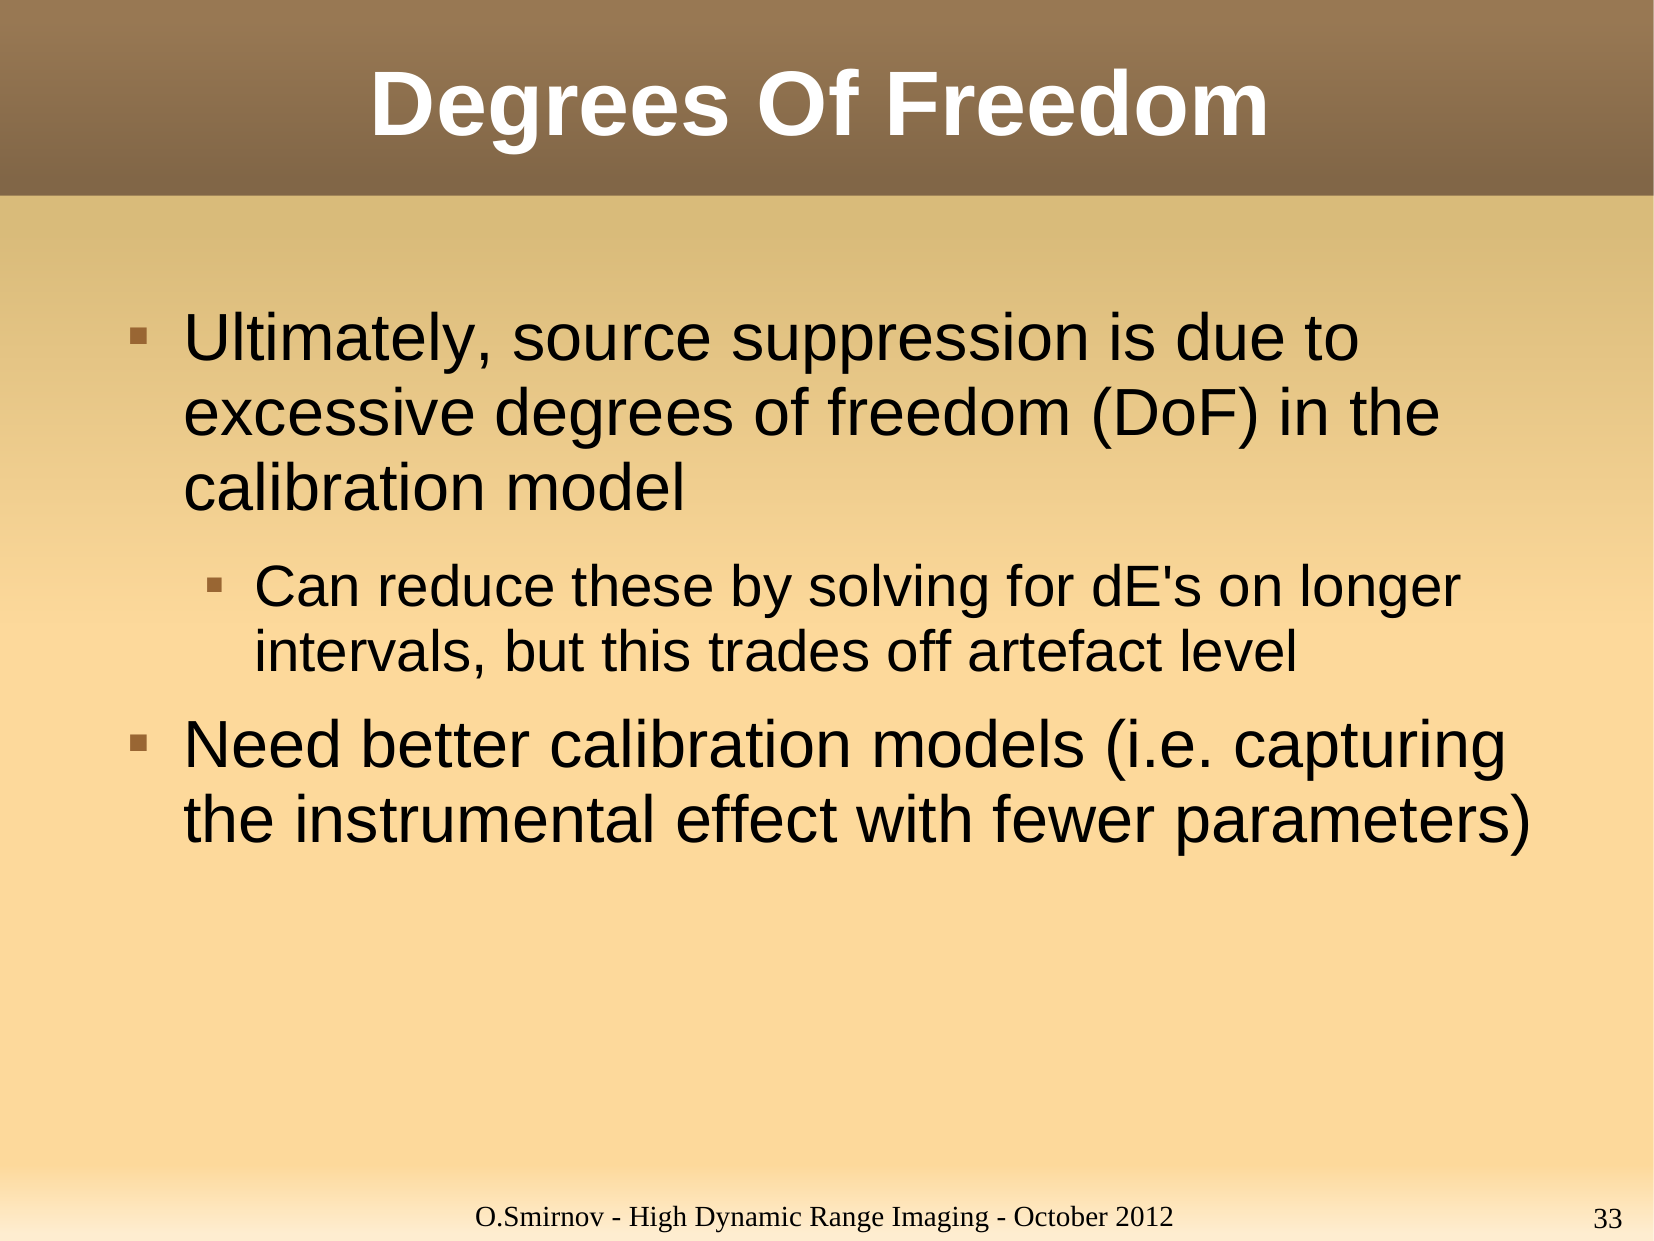

# Degrees Of Freedom
Ultimately, source suppression is due to excessive degrees of freedom (DoF) in the calibration model
Can reduce these by solving for dE's on longer intervals, but this trades off artefact level
Need better calibration models (i.e. capturing the instrumental effect with fewer parameters)
O.Smirnov - High Dynamic Range Imaging - October 2012
33